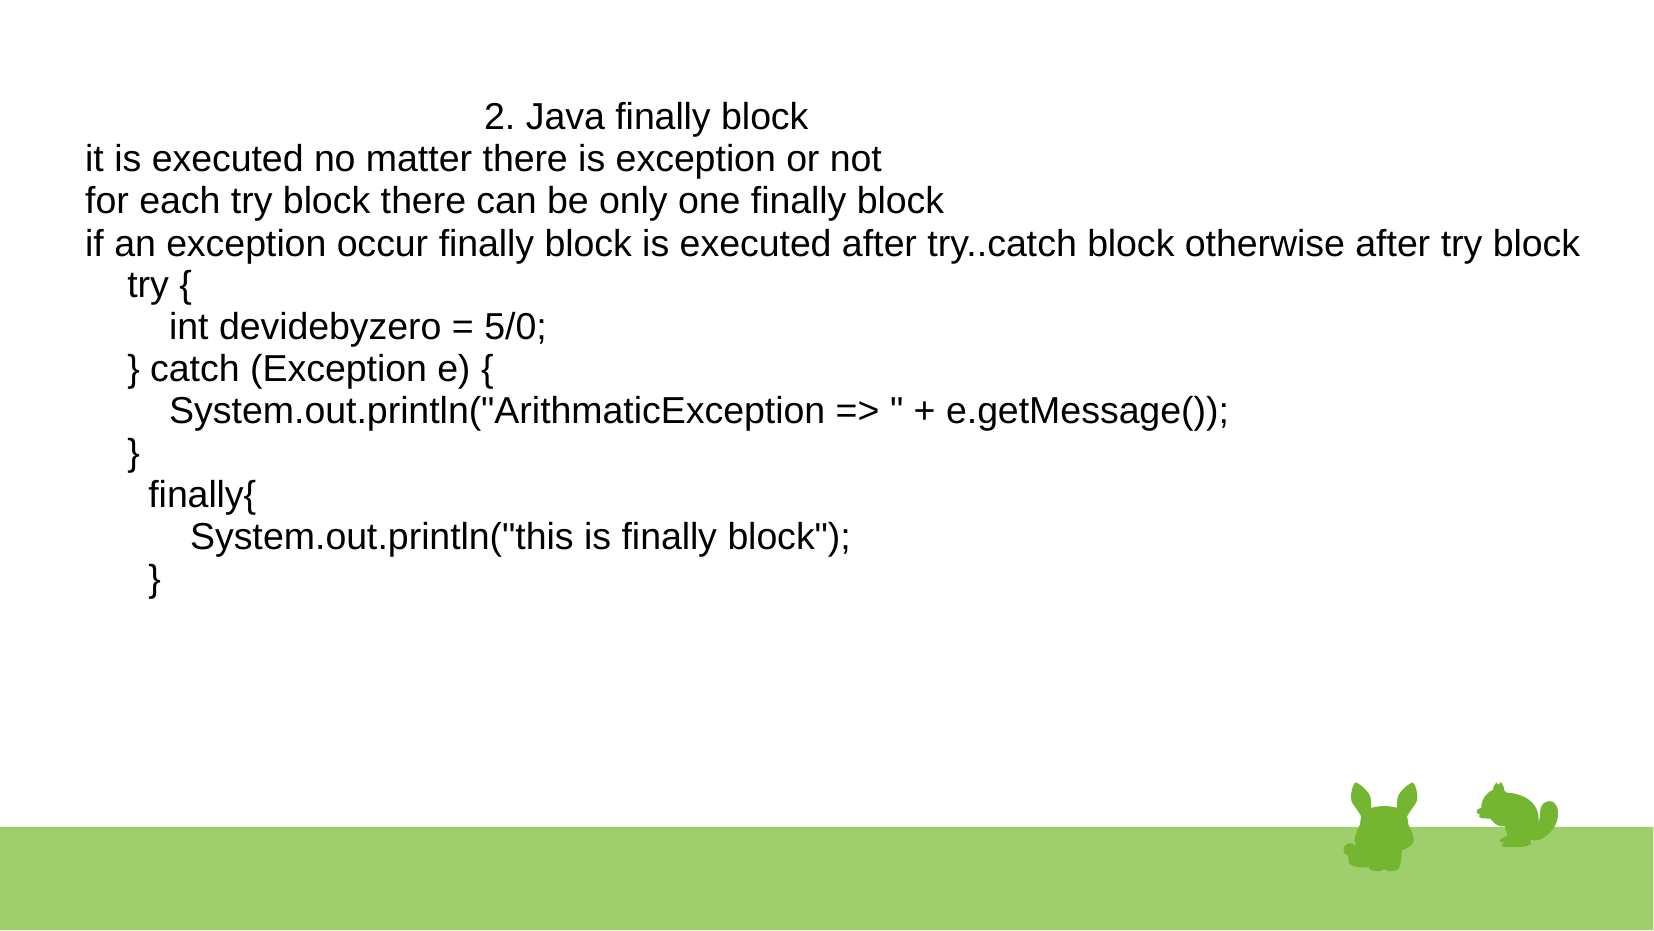

2. Java finally block
it is executed no matter there is exception or not
for each try block there can be only one finally block
if an exception occur finally block is executed after try..catch block otherwise after try block
 try {
 int devidebyzero = 5/0;
 } catch (Exception e) {
 System.out.println("ArithmaticException => " + e.getMessage());
 }
 finally{
 System.out.println("this is finally block");
 }